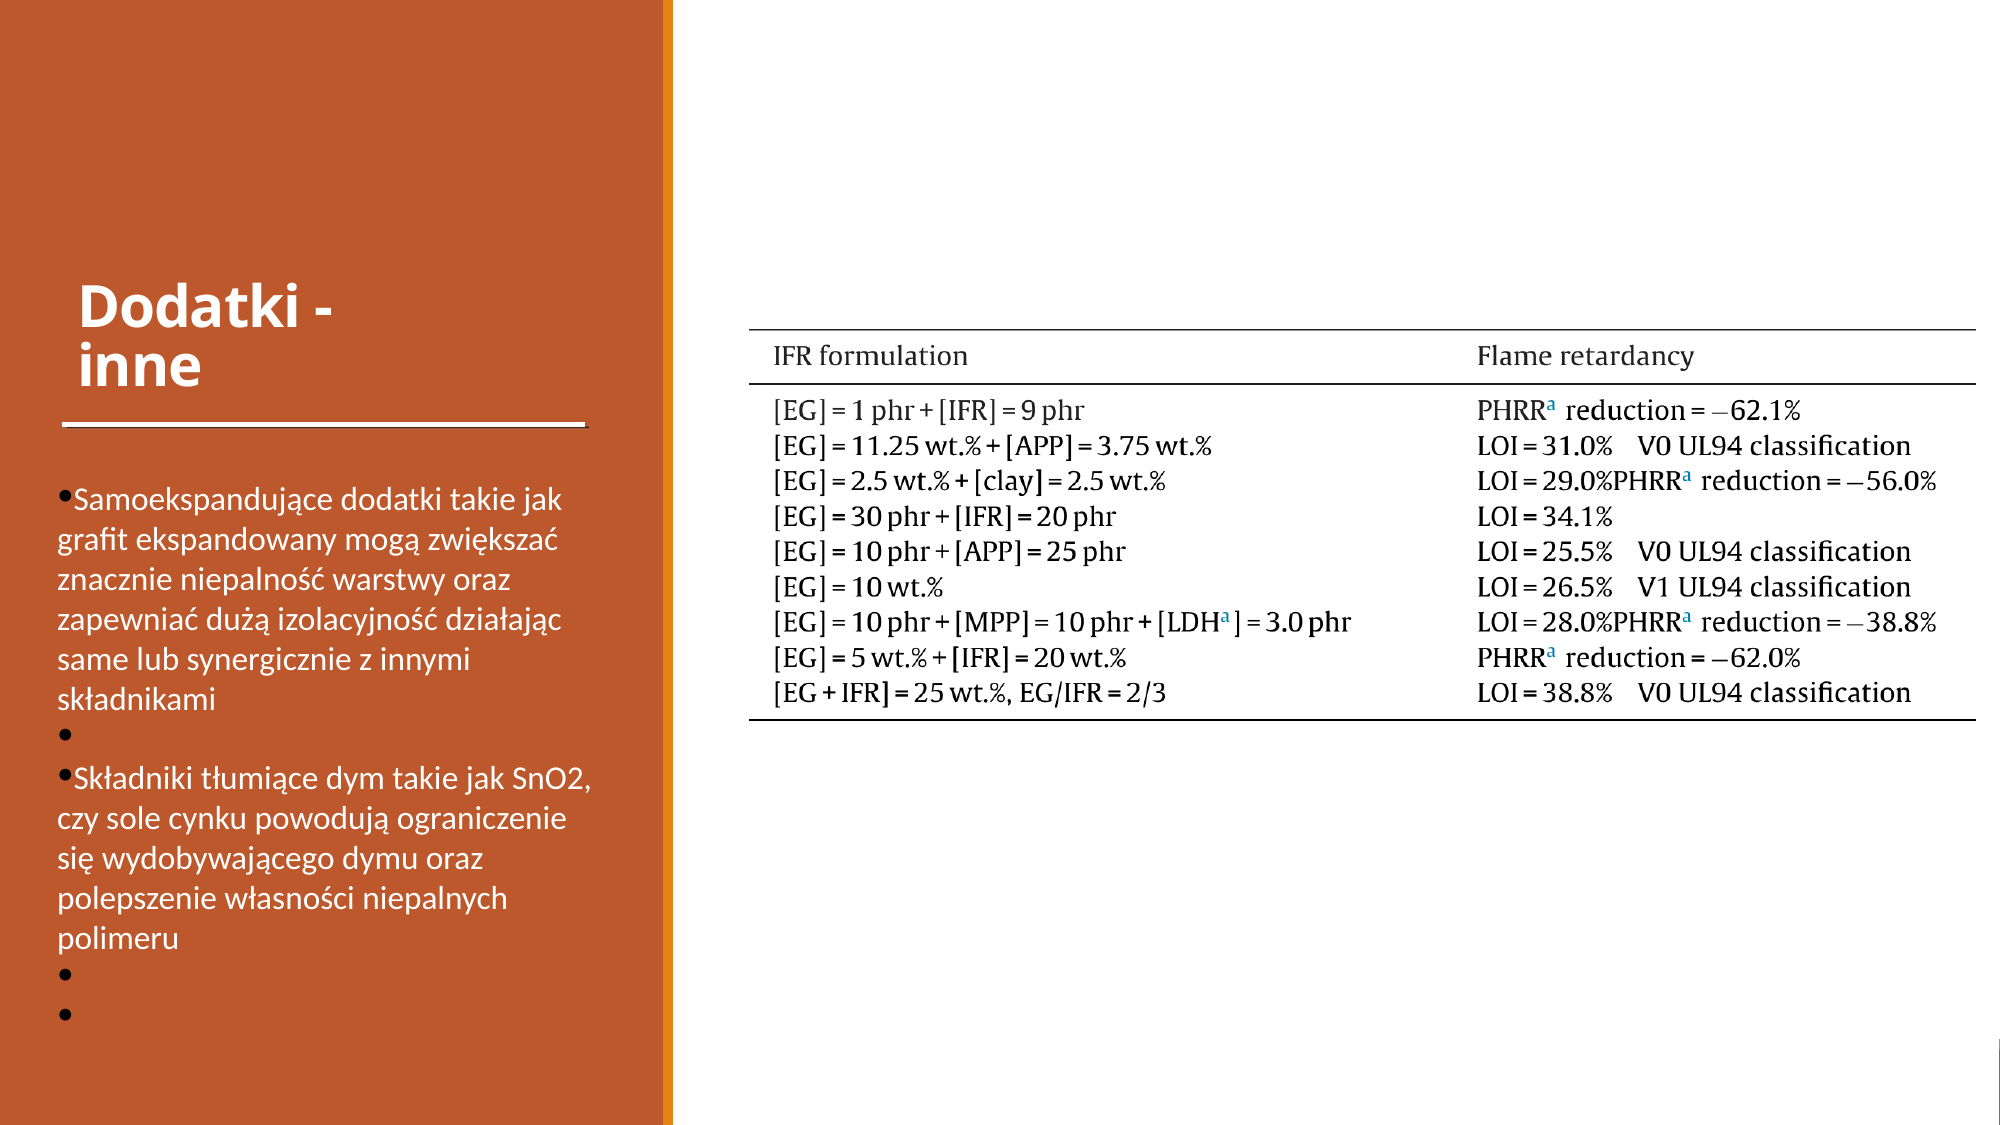

# Dodatki -  inne
Samoekspandujące dodatki takie jak grafit ekspandowany mogą zwiększać znacznie niepalność warstwy oraz zapewniać dużą izolacyjność działając same lub synergicznie z innymi składnikami
Składniki tłumiące dym takie jak SnO2, czy sole cynku powodują ograniczenie się wydobywającego dymu oraz polepszenie własności niepalnych polimeru